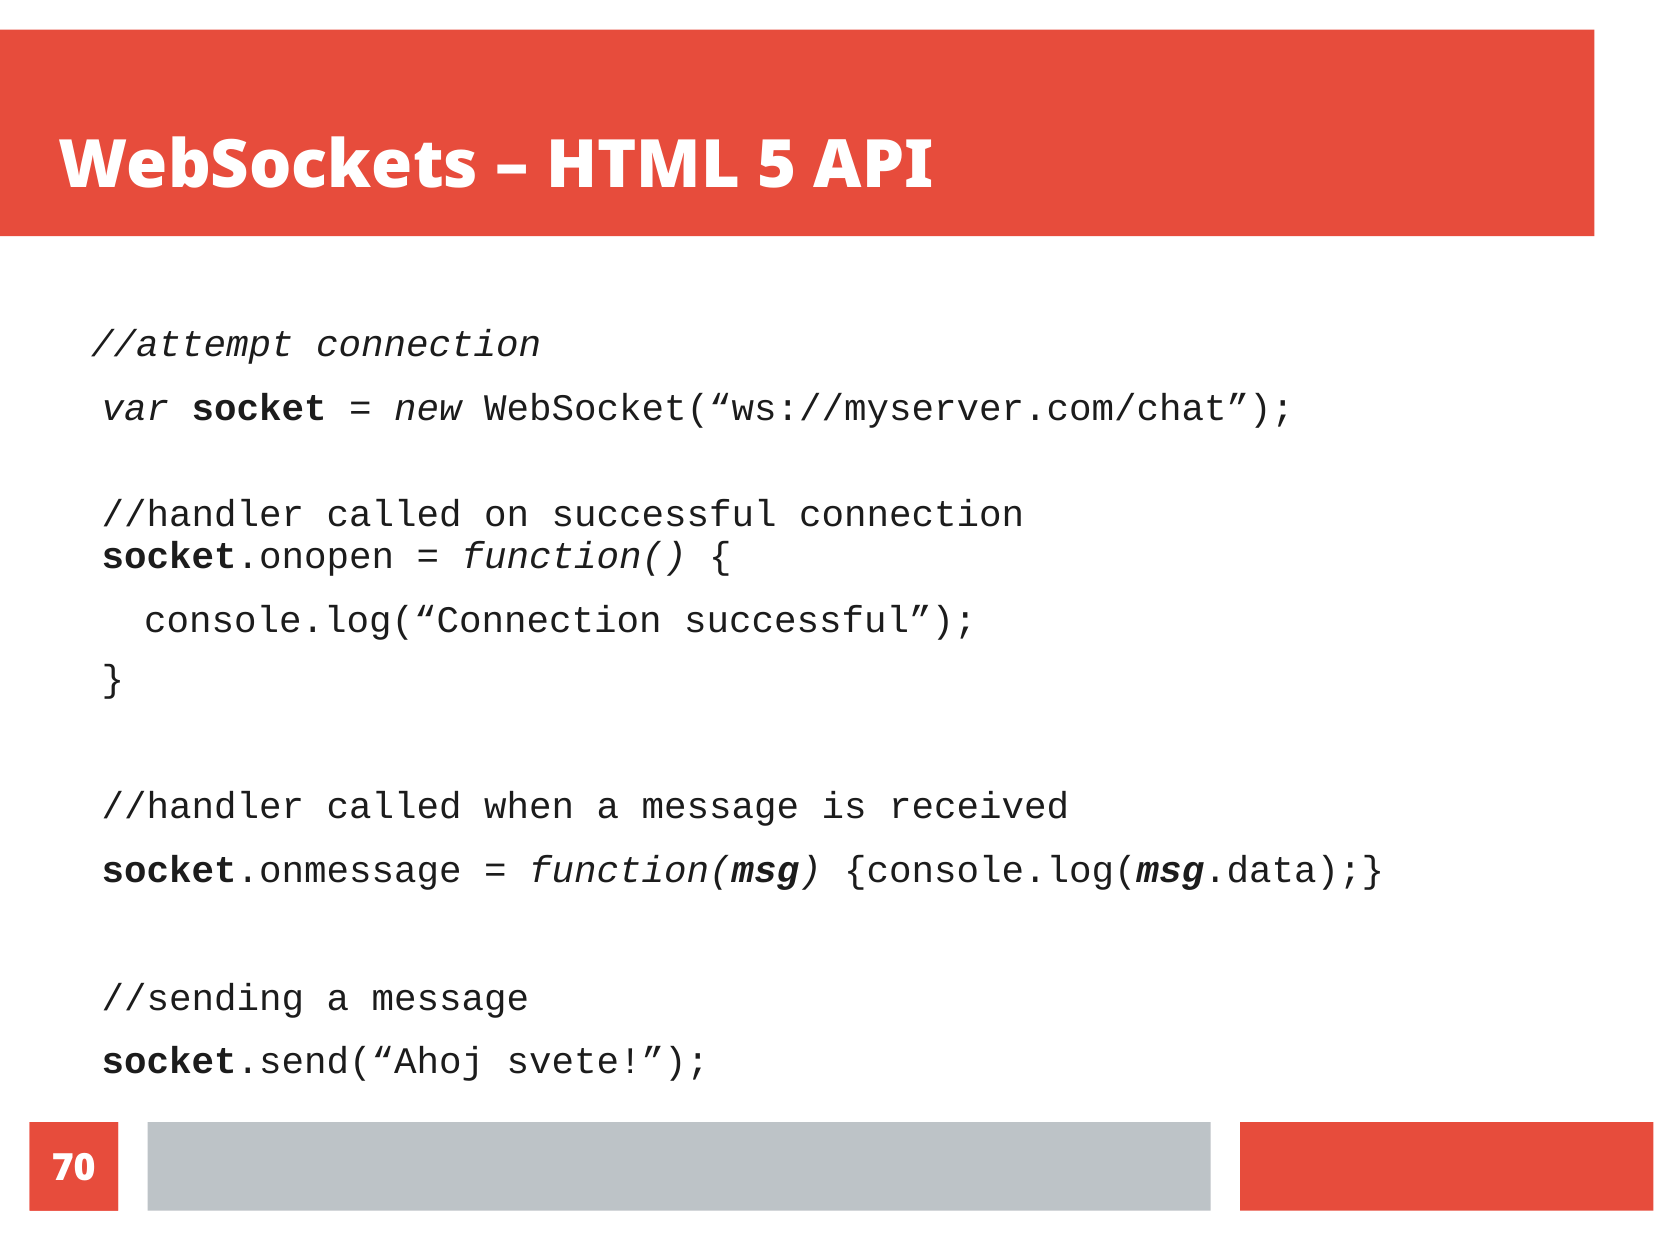

# WebSockets – HTML 5 API
//attempt connection
var socket = new WebSocket(“ws://myserver.com/chat”);
//handler called on successful connection
socket.onopen = function() {
console.log(“Connection successful”);
}
//handler called when a message is received
socket.onmessage = function(msg) {console.log(msg.data);}
//sending a message
socket.send(“Ahoj svete!”);
70